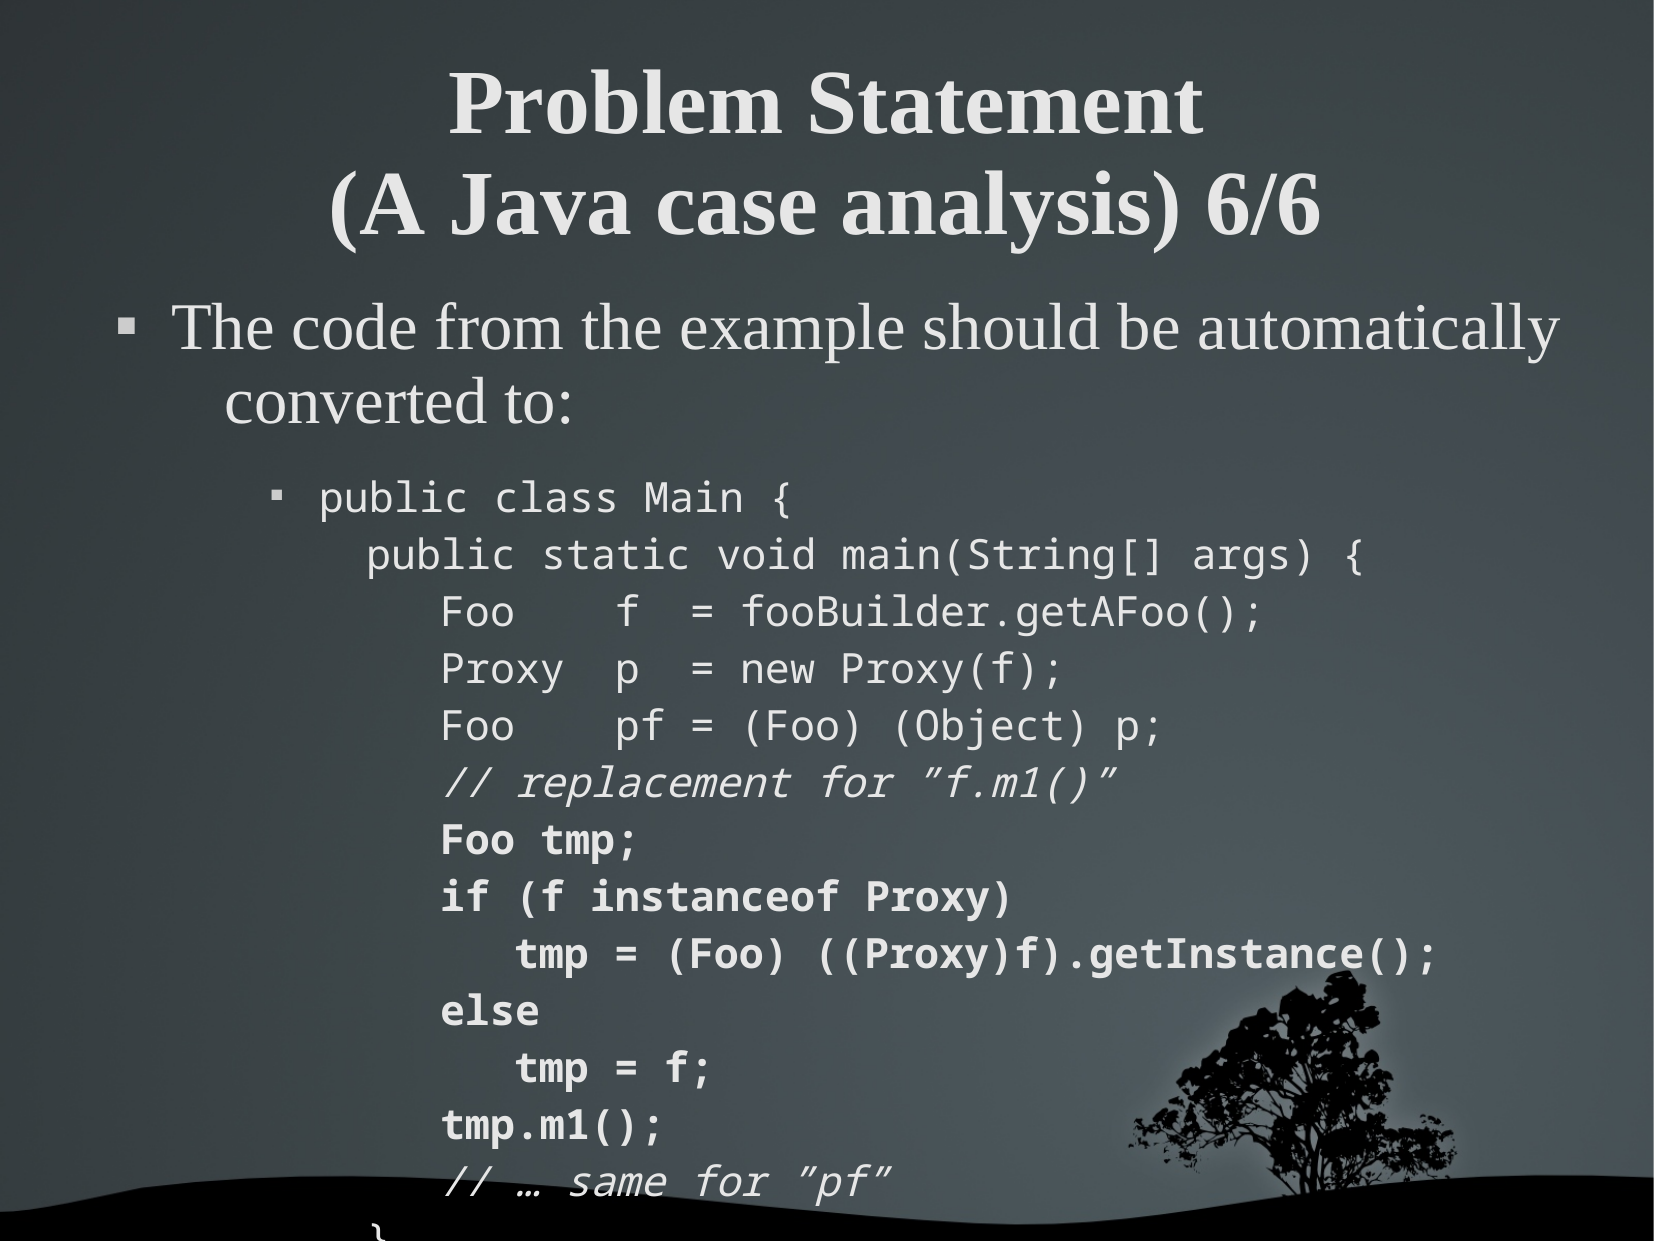

# Problem Statement (A Java case analysis) 6/6
The code from the example should be automatically converted to:
public class Main {
public static void main(String[] args) {
	Foo f = fooBuilder.getAFoo();
	Proxy p = new Proxy(f);
	Foo pf = (Foo) (Object) p;
	// replacement for ”f.m1()”
	Foo tmp;
	if (f instanceof Proxy)
		tmp = (Foo) ((Proxy)f).getInstance();
	else
		tmp = f;
	tmp.m1();
	// … same for ”pf”
}
}